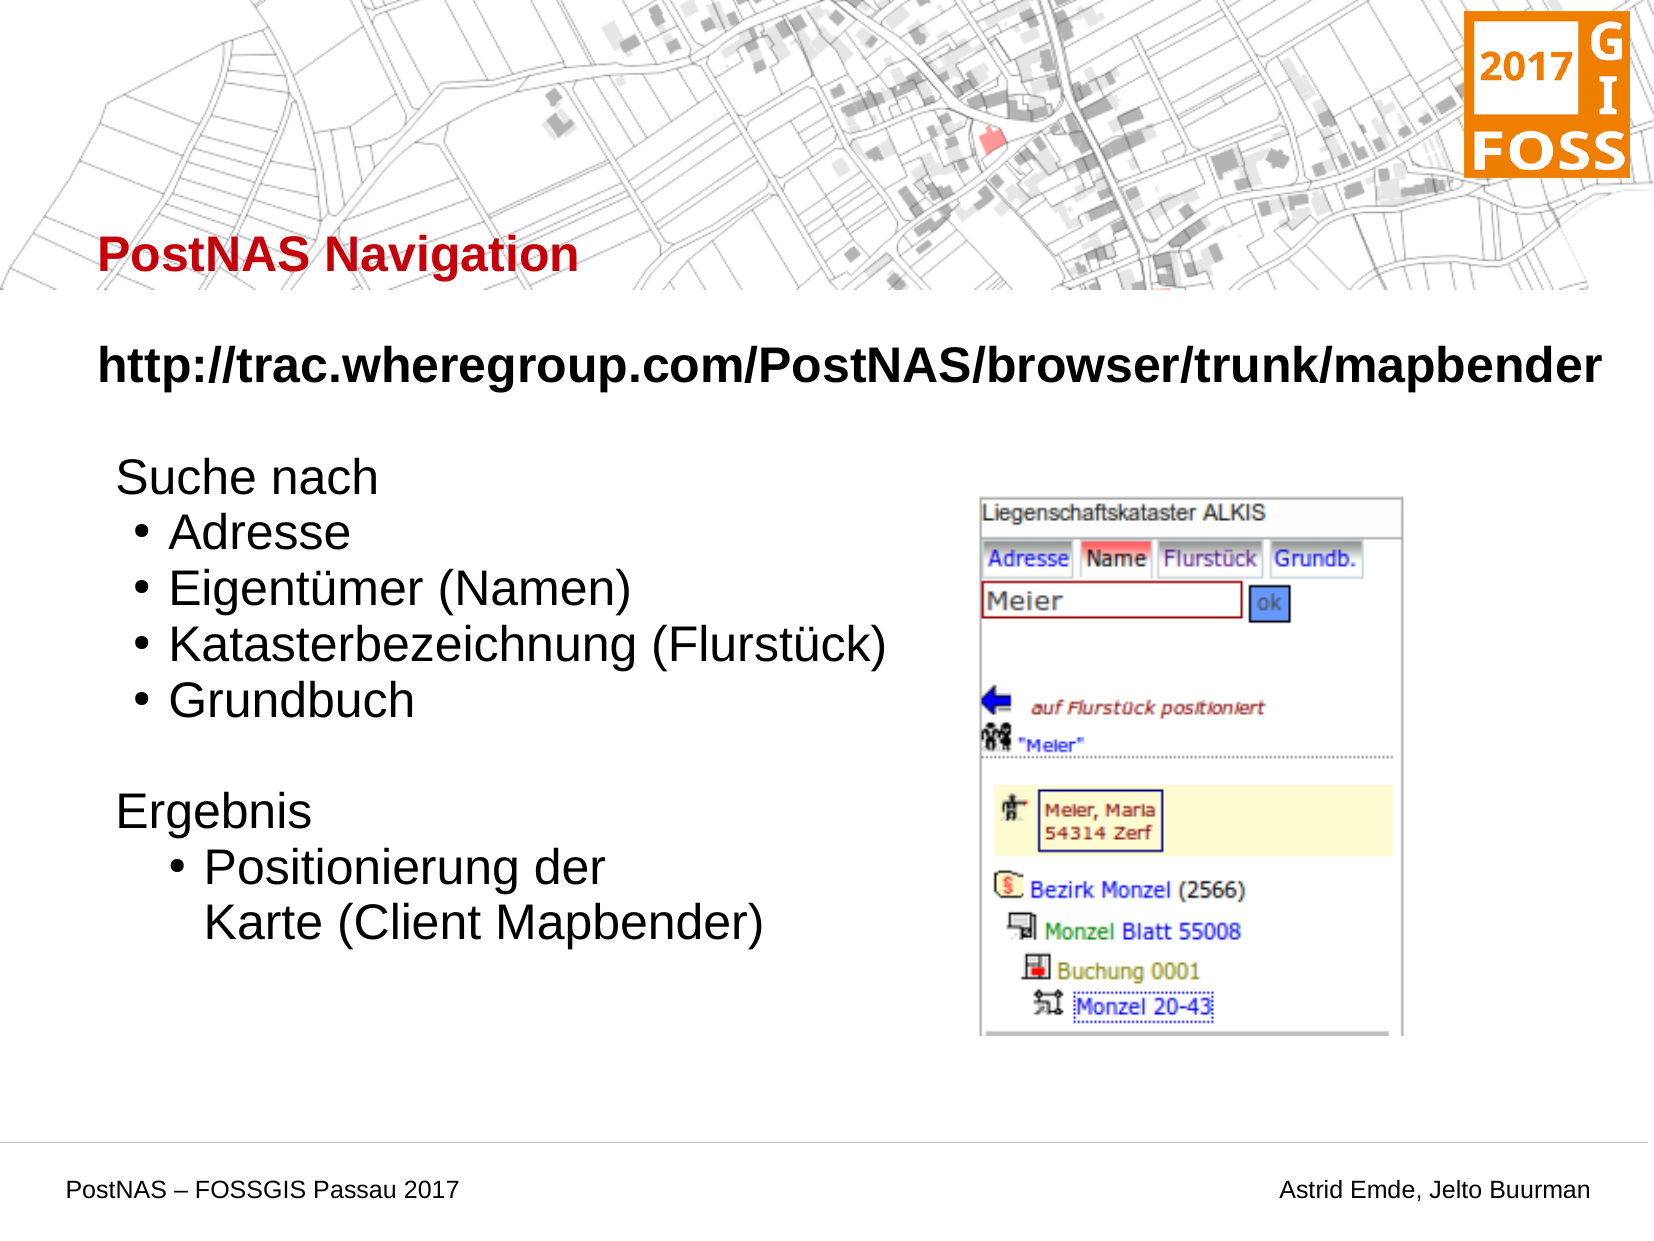

PostNAS Navigation
http://trac.wheregroup.com/PostNAS/browser/trunk/mapbender
Suche nach
Adresse
Eigentümer (Namen)
Katasterbezeichnung (Flurstück)
Grundbuch
Ergebnis
Positionierung der
Karte (Client Mapbender)